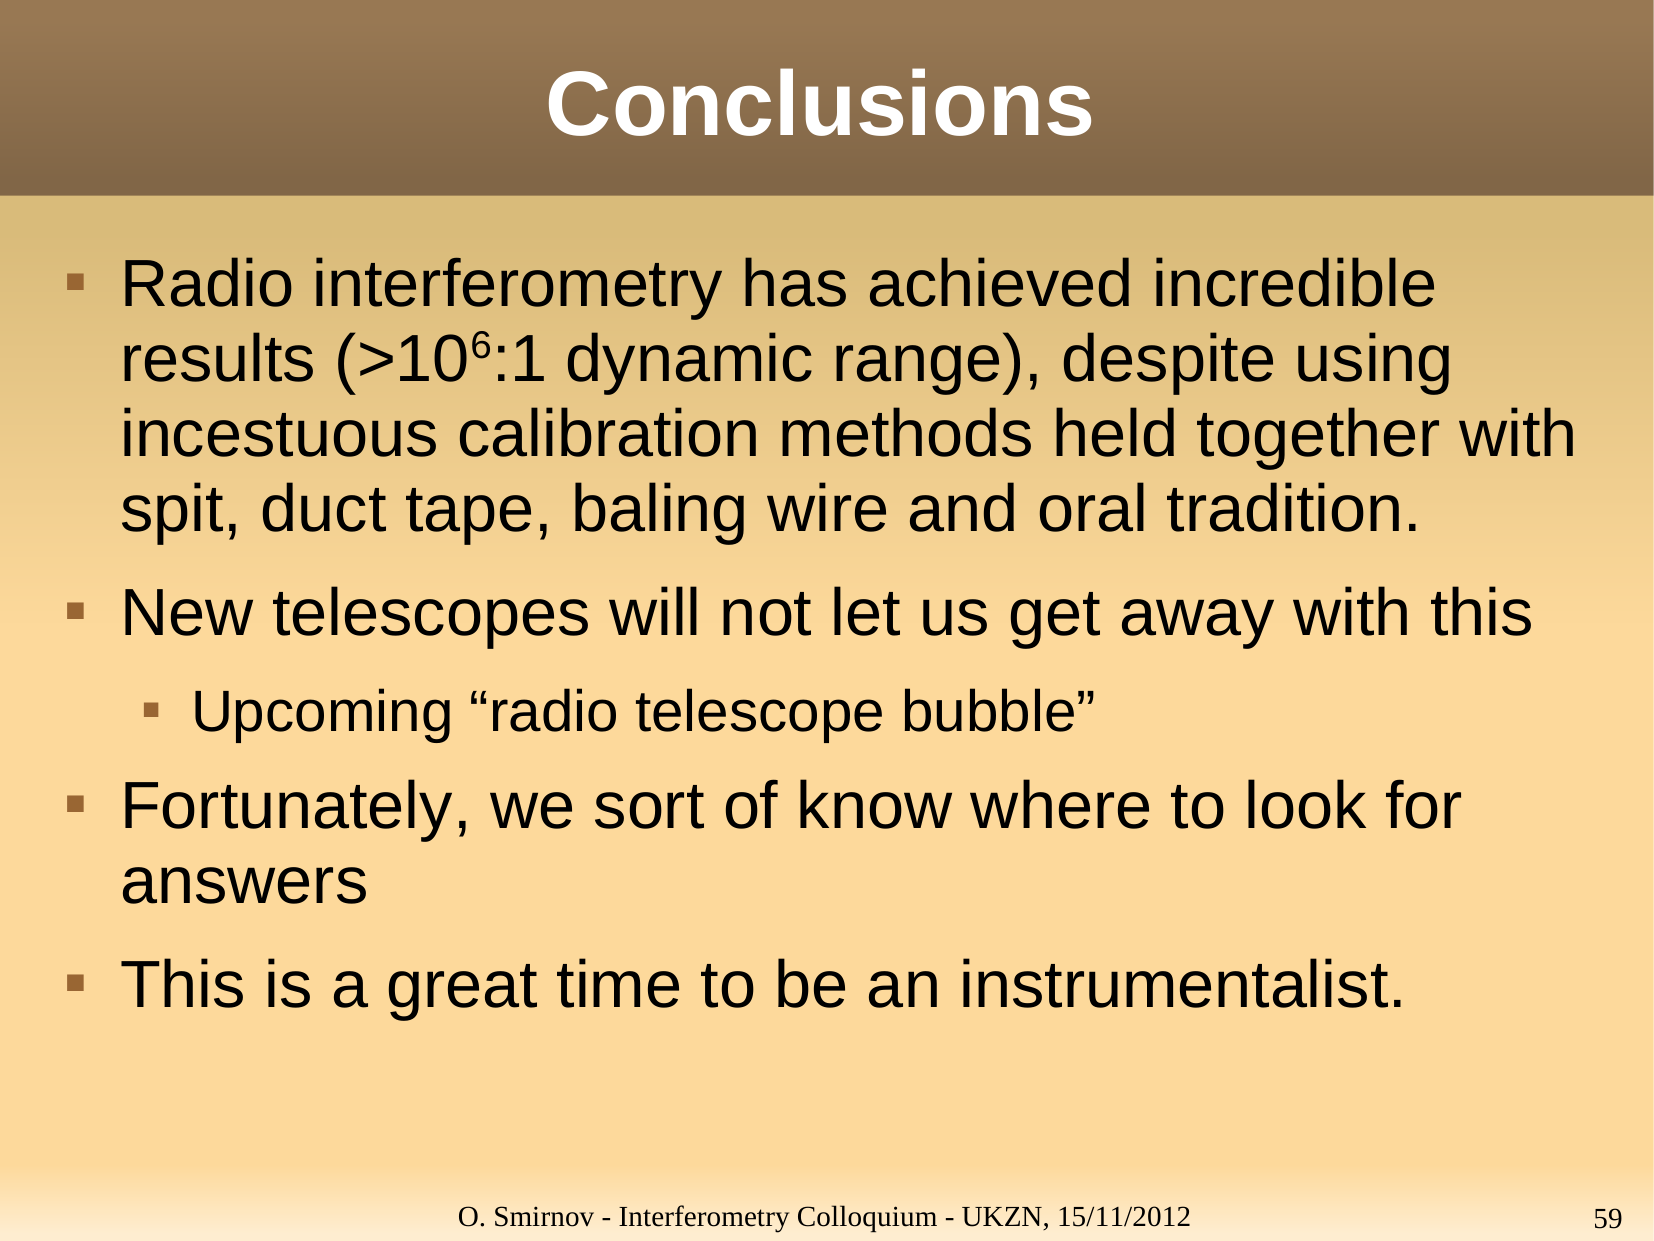

# Conclusions
Radio interferometry has achieved incredible results (>106:1 dynamic range), despite using incestuous calibration methods held together with spit, duct tape, baling wire and oral tradition.
New telescopes will not let us get away with this
Upcoming “radio telescope bubble”
Fortunately, we sort of know where to look for answers
This is a great time to be an instrumentalist.
O. Smirnov - Interferometry Colloquium - UKZN, 15/11/2012
59